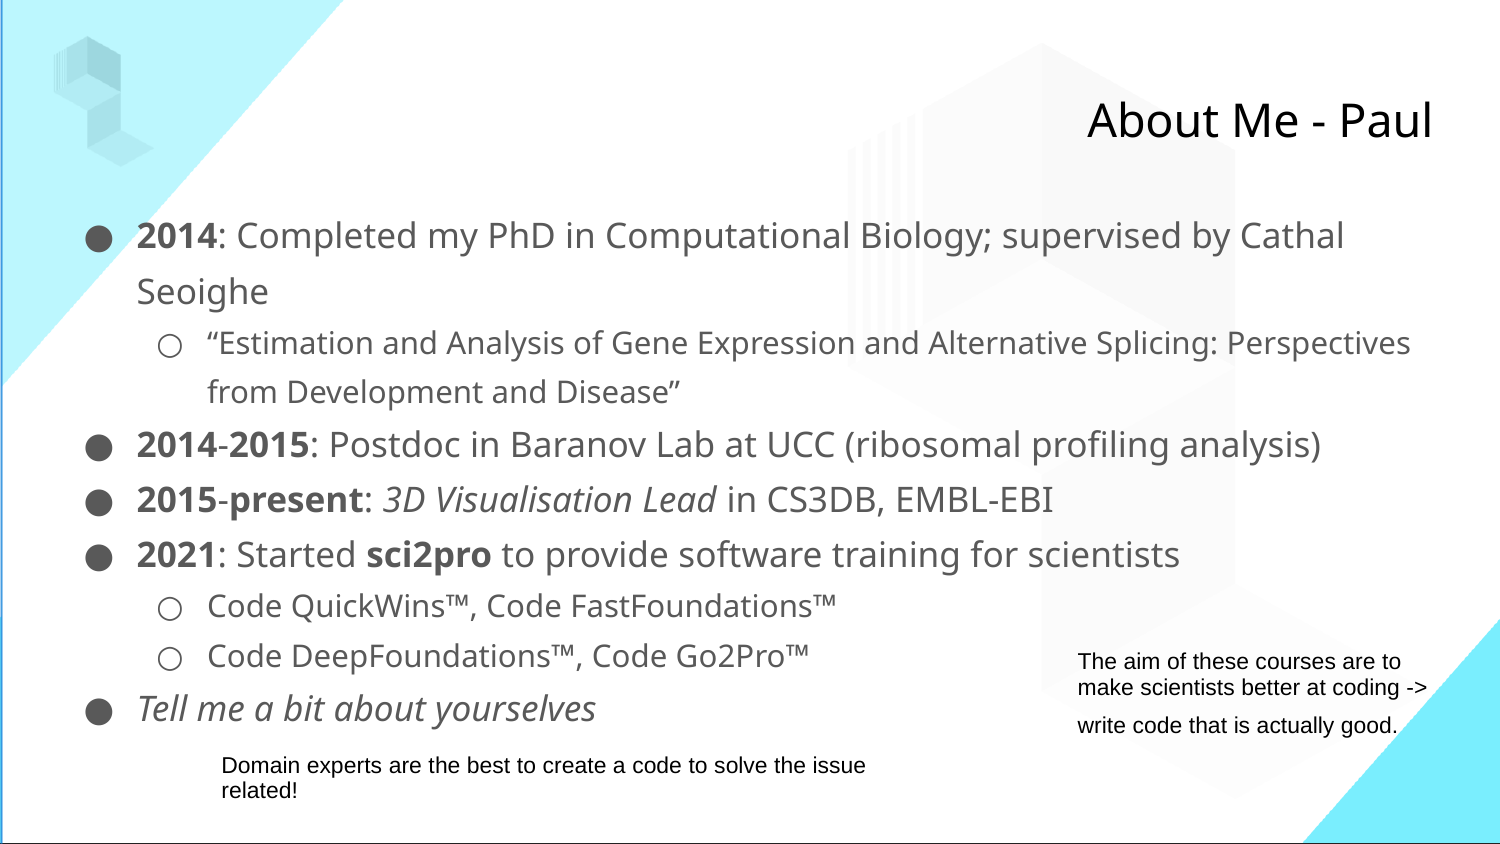

# About Me - Paul
2014: Completed my PhD in Computational Biology; supervised by Cathal Seoighe
“Estimation and Analysis of Gene Expression and Alternative Splicing: Perspectives from Development and Disease”
2014-2015: Postdoc in Baranov Lab at UCC (ribosomal profiling analysis)
2015-present: 3D Visualisation Lead in CS3DB, EMBL-EBI
2021: Started sci2pro to provide software training for scientists
Code QuickWins™, Code FastFoundations™
Code DeepFoundations™, Code Go2Pro™
Tell me a bit about yourselves
The aim of these courses are to make scientists better at coding -> write code that is actually good.
Domain experts are the best to create a code to solve the issue related!